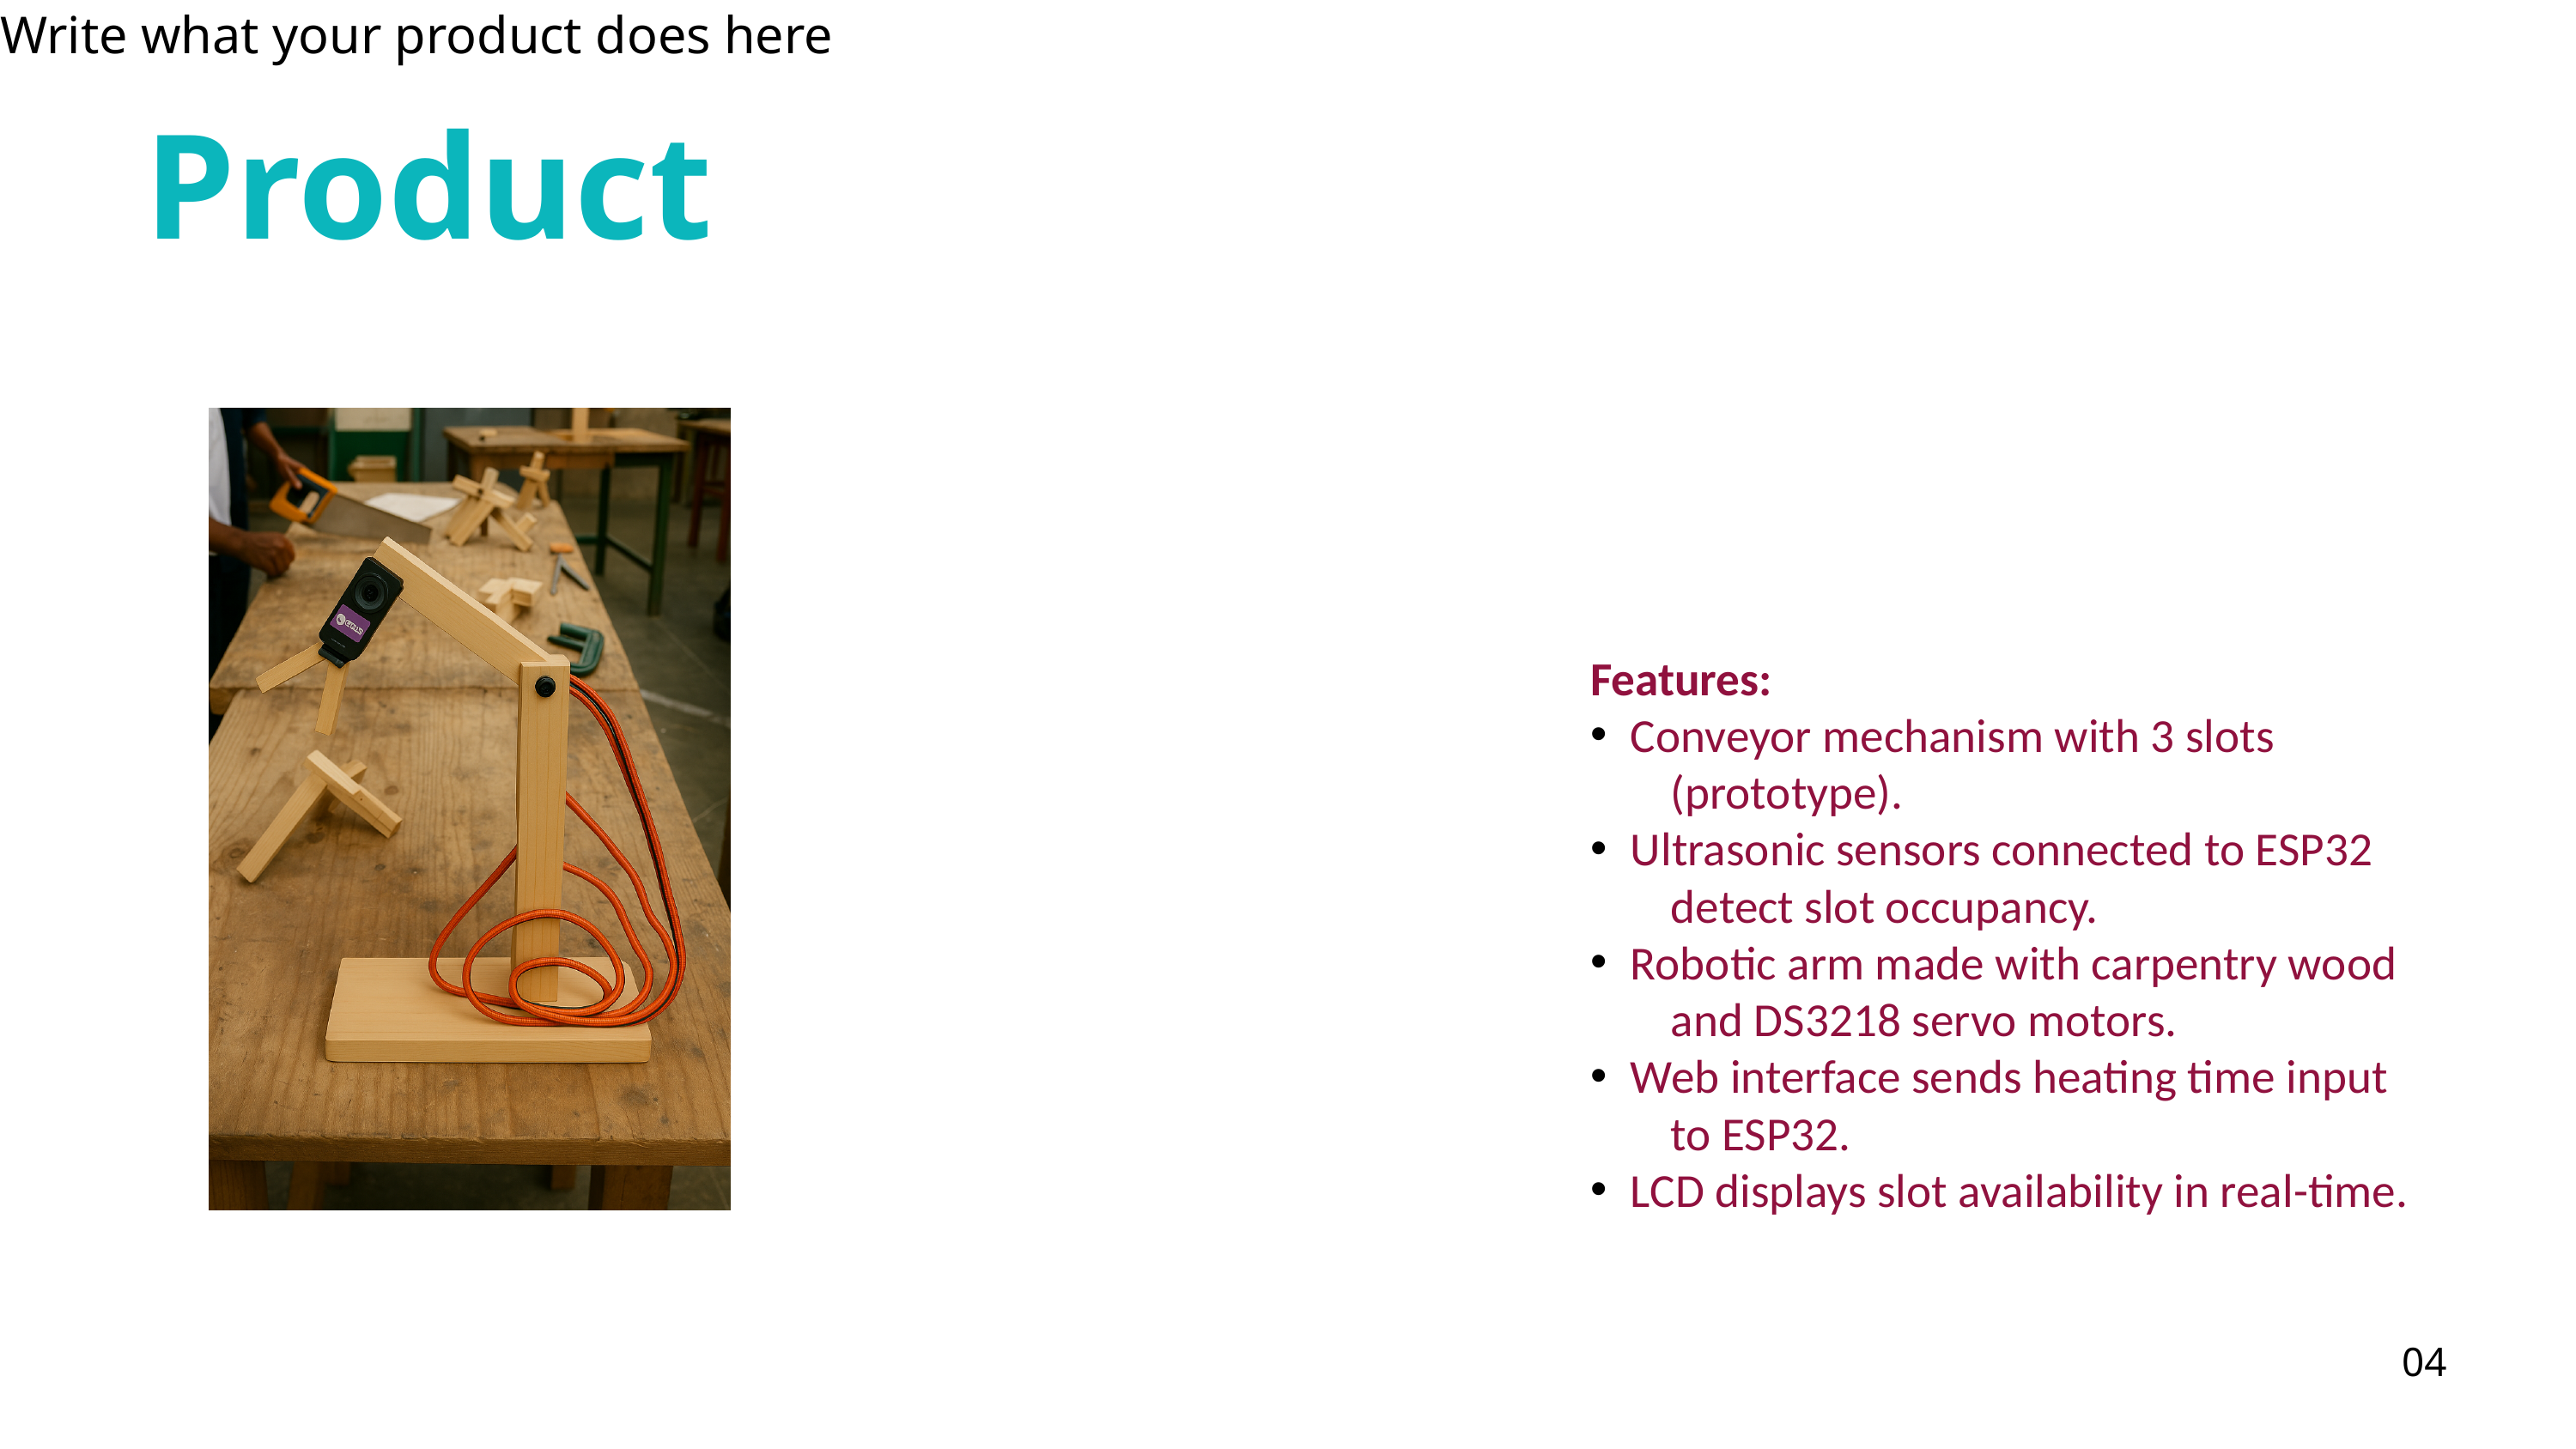

Write what your product does here
Features:
Conveyor mechanism with 3 slots (prototype).
Ultrasonic sensors connected to ESP32 detect slot occupancy.
Robotic arm made with carpentry wood and DS3218 servo motors.
Web interface sends heating time input to ESP32.
LCD displays slot availability in real-time.
Product
04